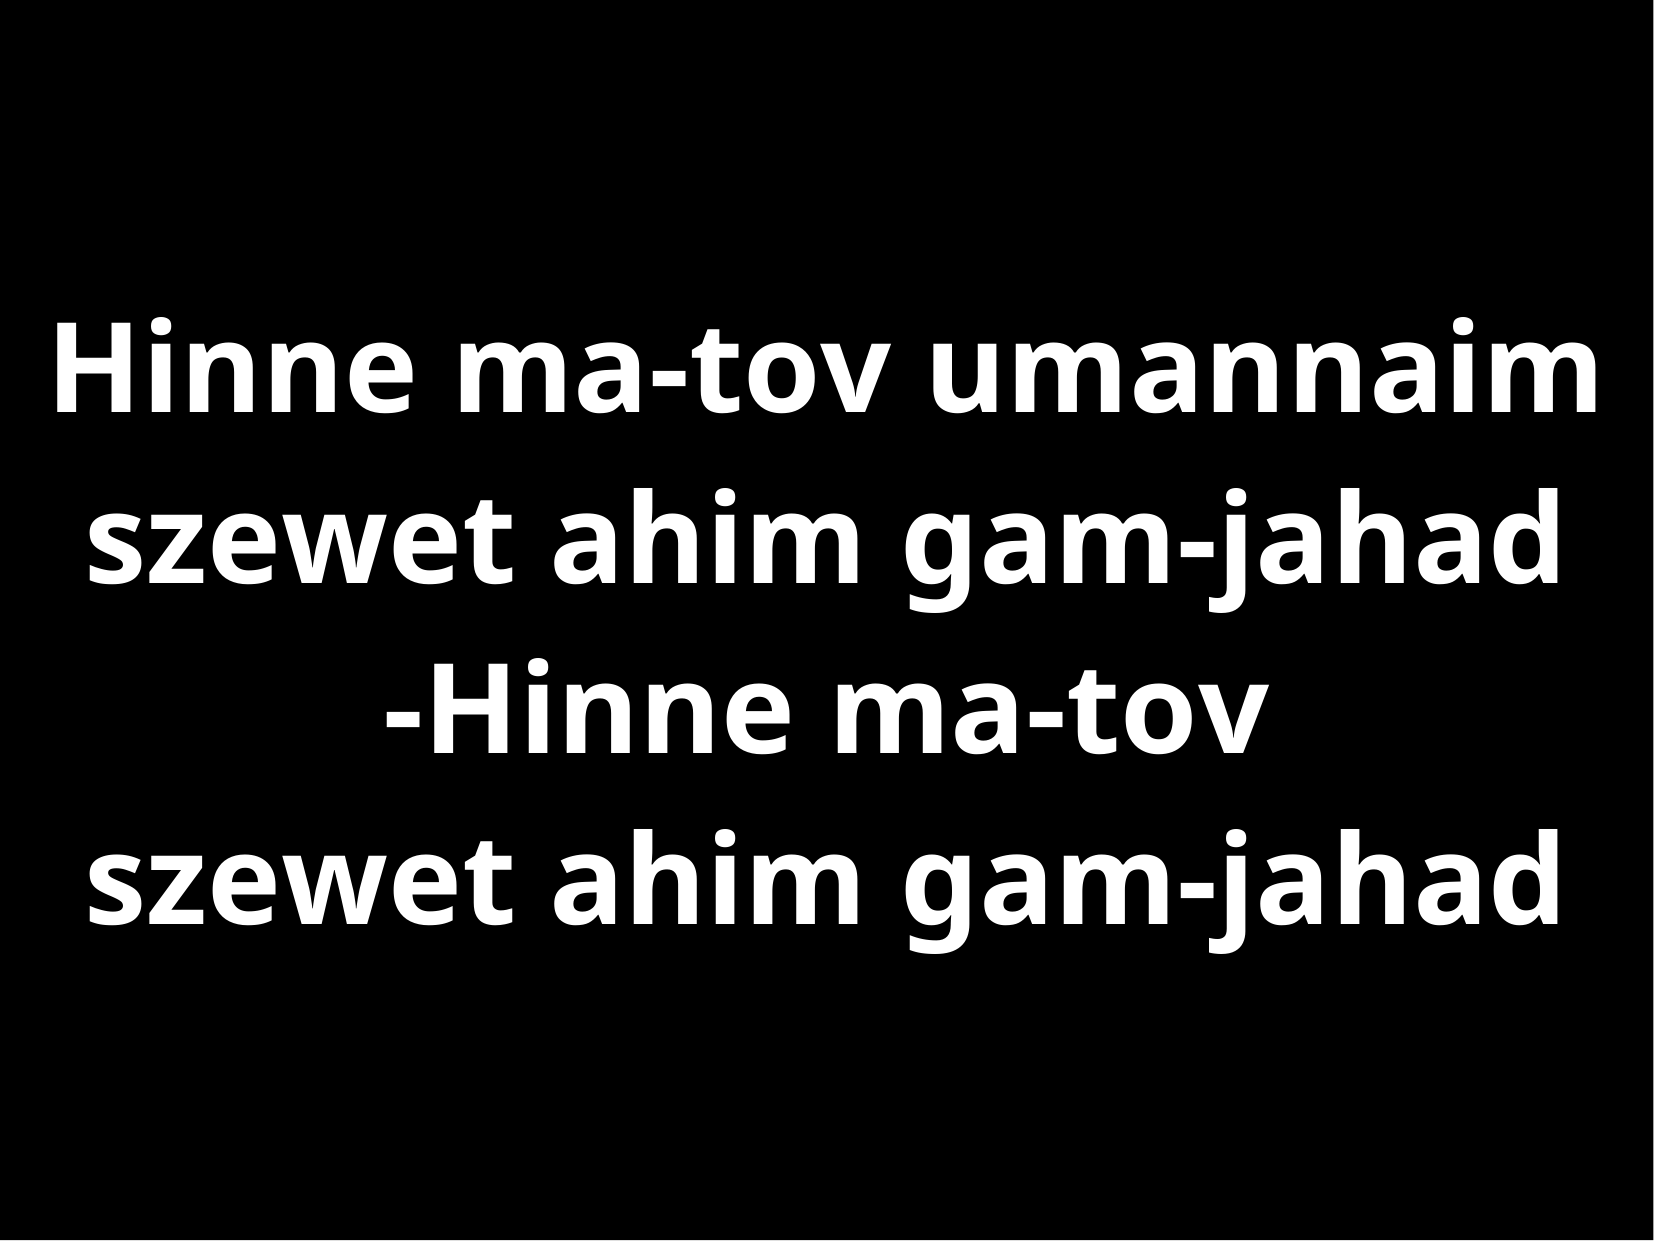

# Hinne ma-tov umannaim szewet ahim gam-jahad -Hinne ma-tov szewet ahim gam-jahad